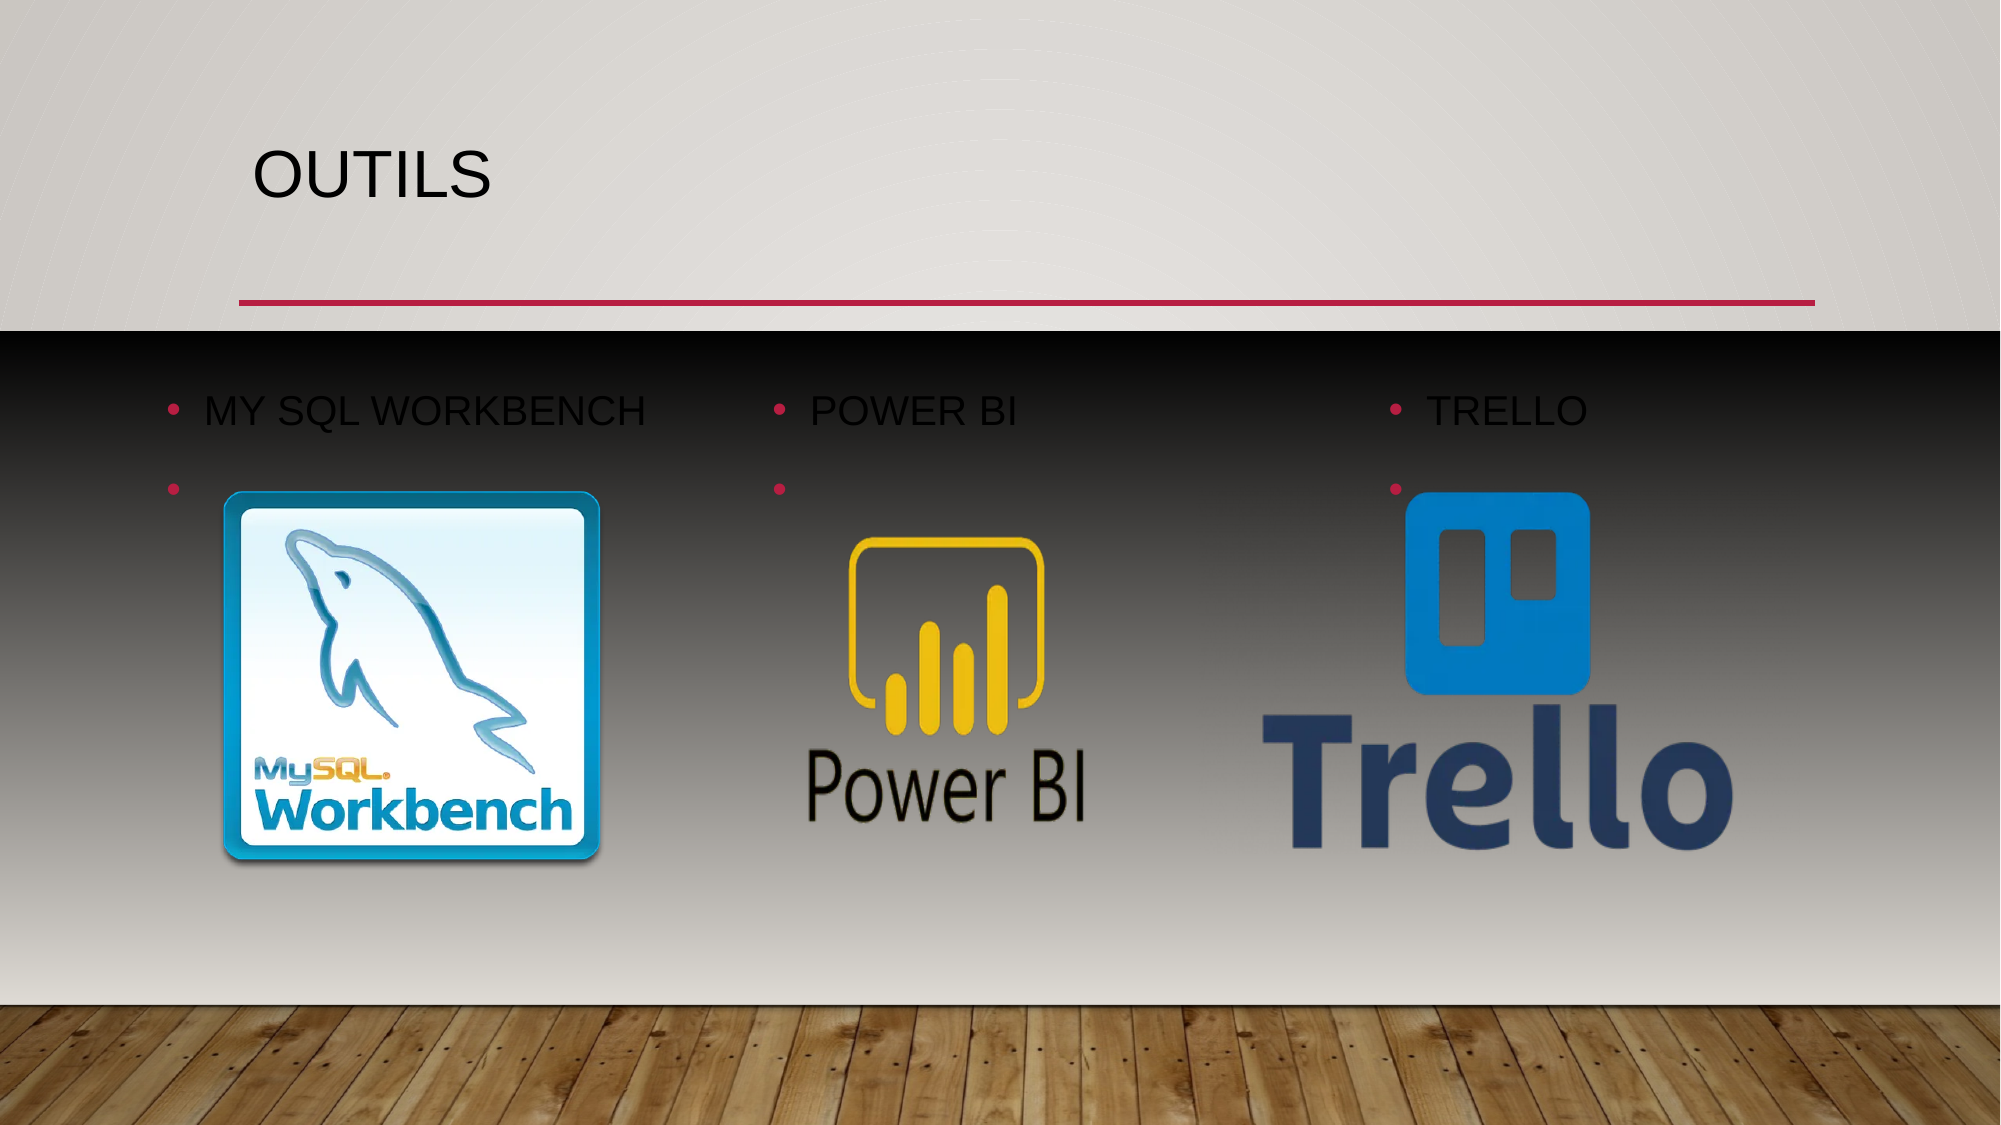

# OUTILS
MY SQL WORKBENCH
POWER BI
TRELLO